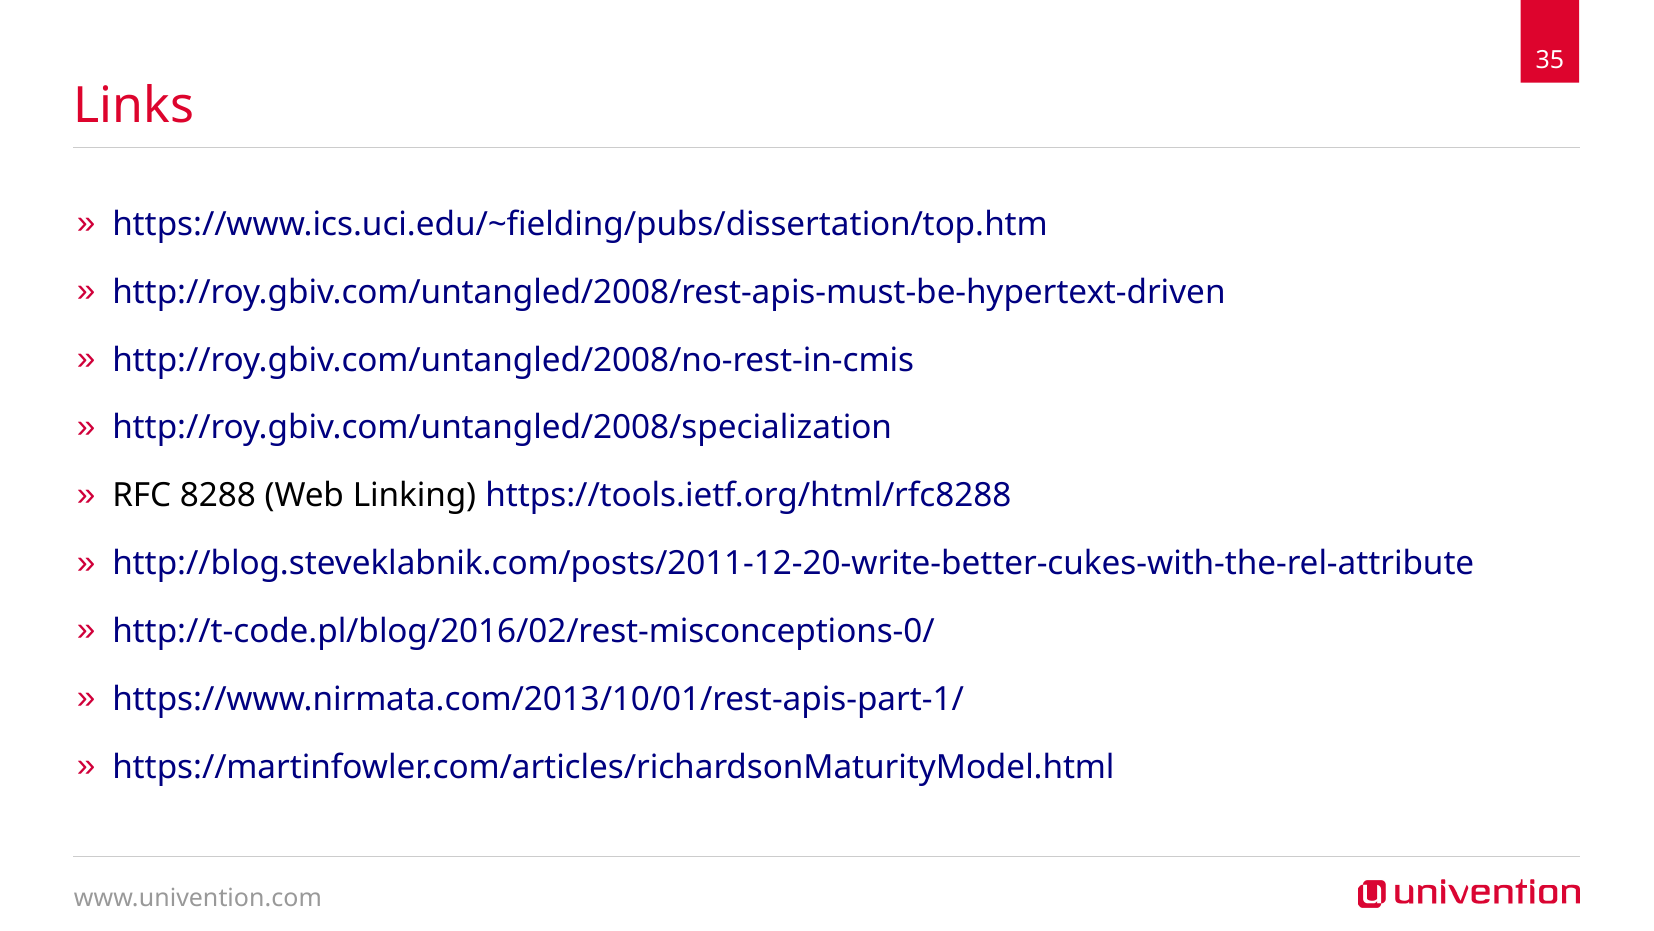

# Links
https://www.ics.uci.edu/~fielding/pubs/dissertation/top.htm
http://roy.gbiv.com/untangled/2008/rest-apis-must-be-hypertext-driven
http://roy.gbiv.com/untangled/2008/no-rest-in-cmis
http://roy.gbiv.com/untangled/2008/specialization
RFC 8288 (Web Linking) https://tools.ietf.org/html/rfc8288
http://blog.steveklabnik.com/posts/2011-12-20-write-better-cukes-with-the-rel-attribute
http://t-code.pl/blog/2016/02/rest-misconceptions-0/
https://www.nirmata.com/2013/10/01/rest-apis-part-1/
https://martinfowler.com/articles/richardsonMaturityModel.html